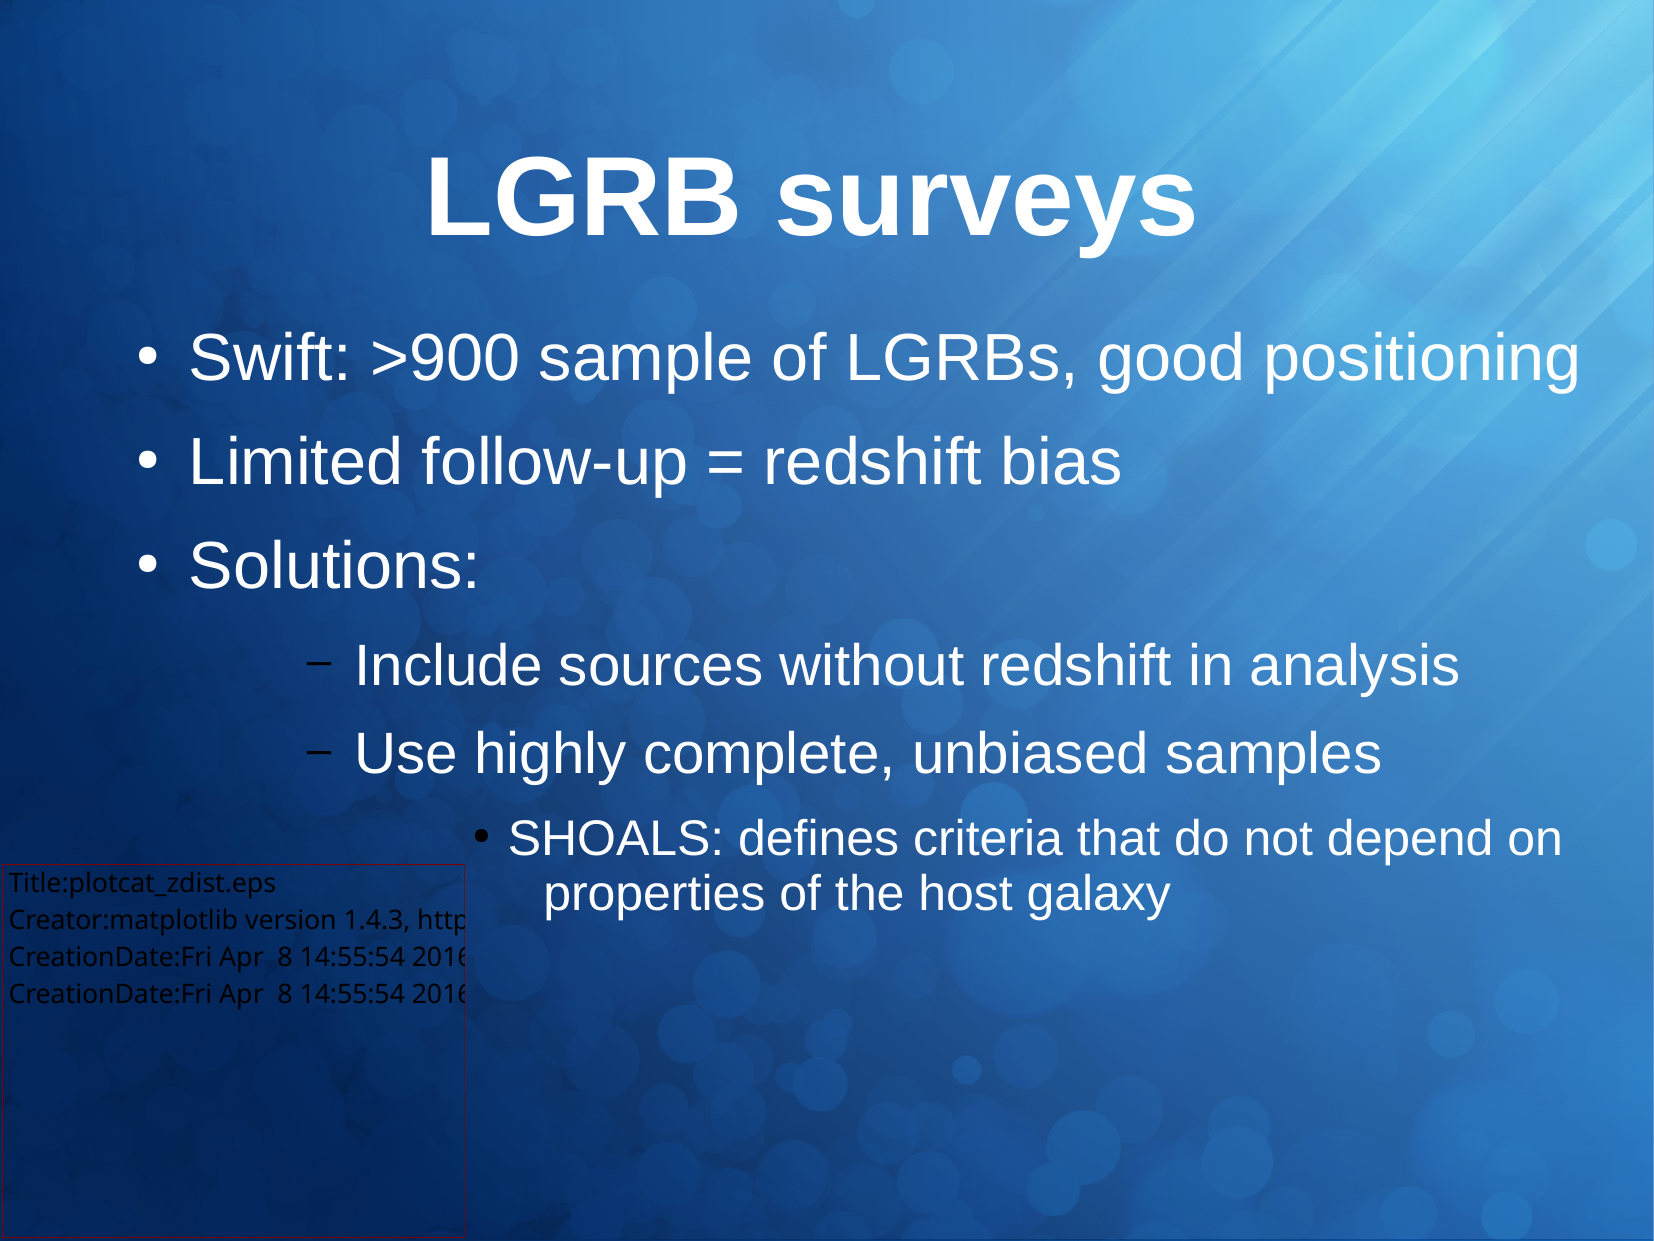

# LGRB surveys
Swift: >900 sample of LGRBs, good positioning
Limited follow-up = redshift bias
Solutions:
Include sources without redshift in analysis
Use highly complete, unbiased samples
SHOALS: defines criteria that do not depend on properties of the host galaxy